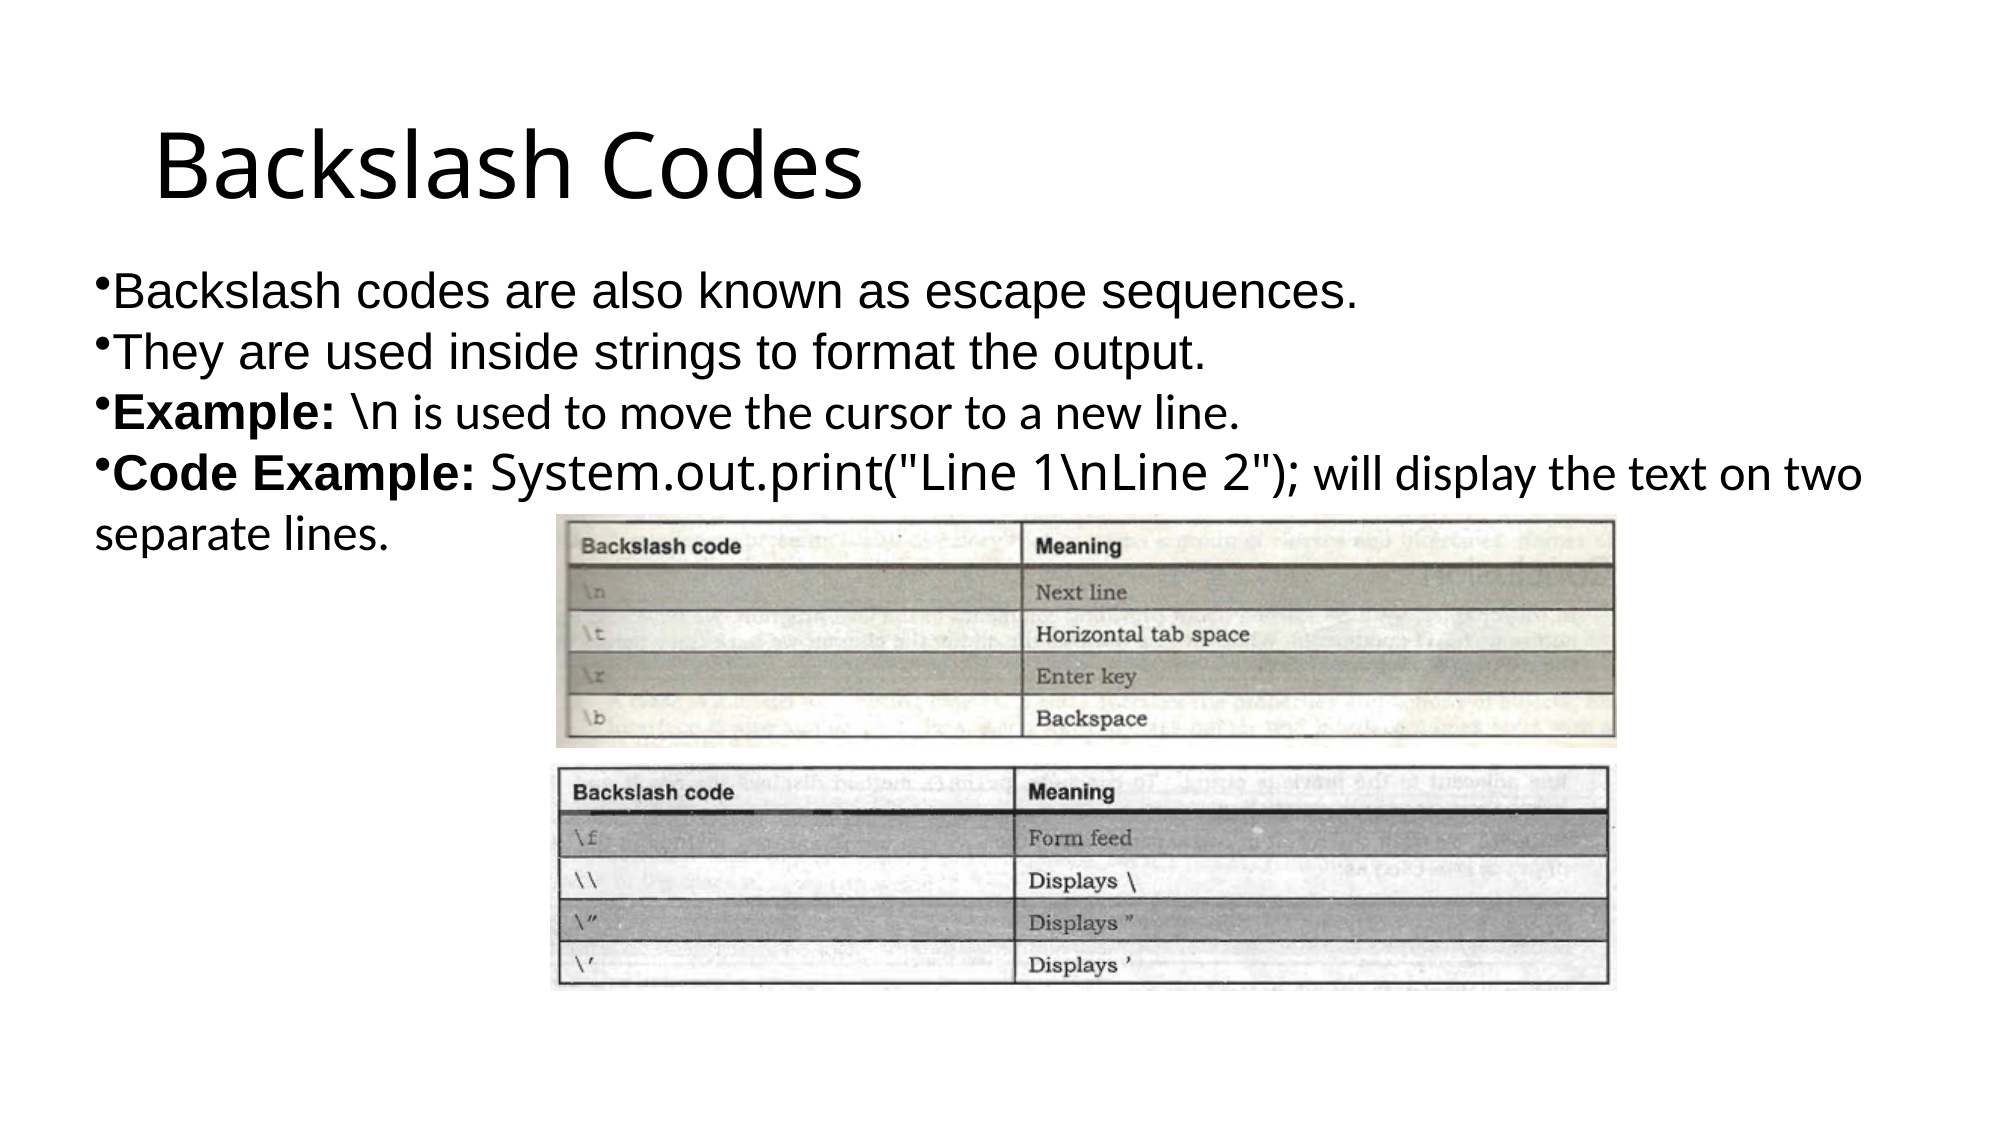

# Backslash Codes
Backslash codes are also known as escape sequences.
They are used inside strings to format the output.
Example: \n is used to move the cursor to a new line.
Code Example: System.out.print("Line 1\nLine 2"); will display the text on two separate lines.